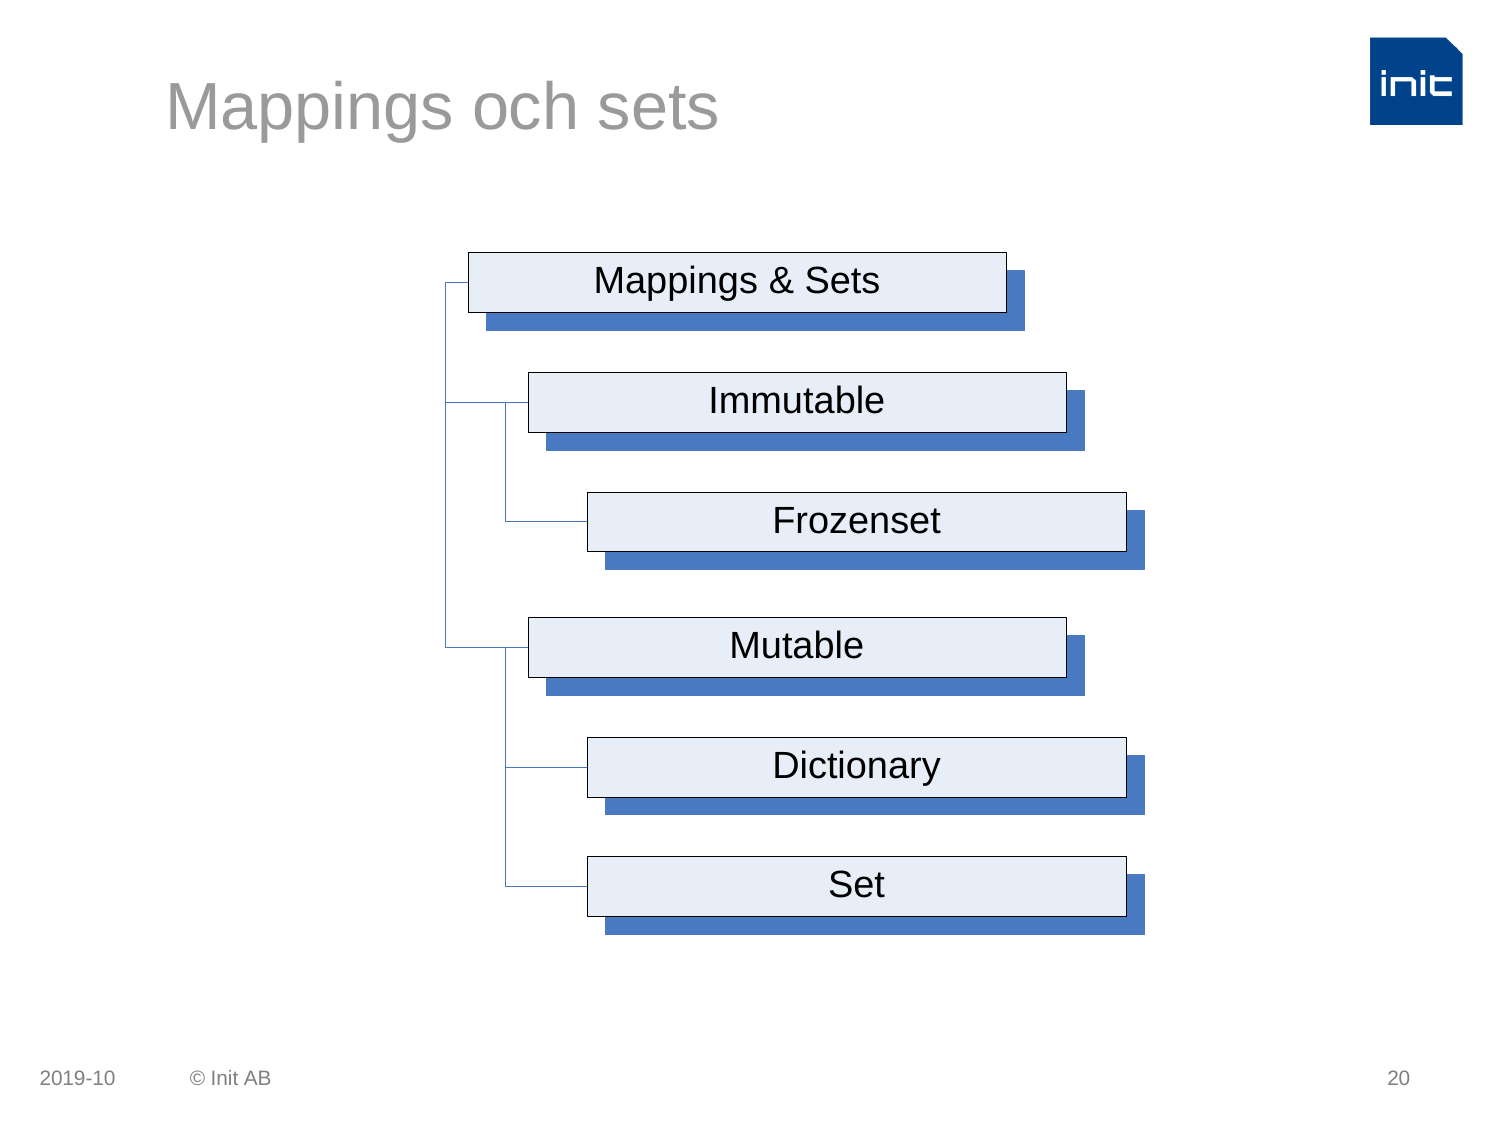

Mappings och sets
2019-10
© Init AB